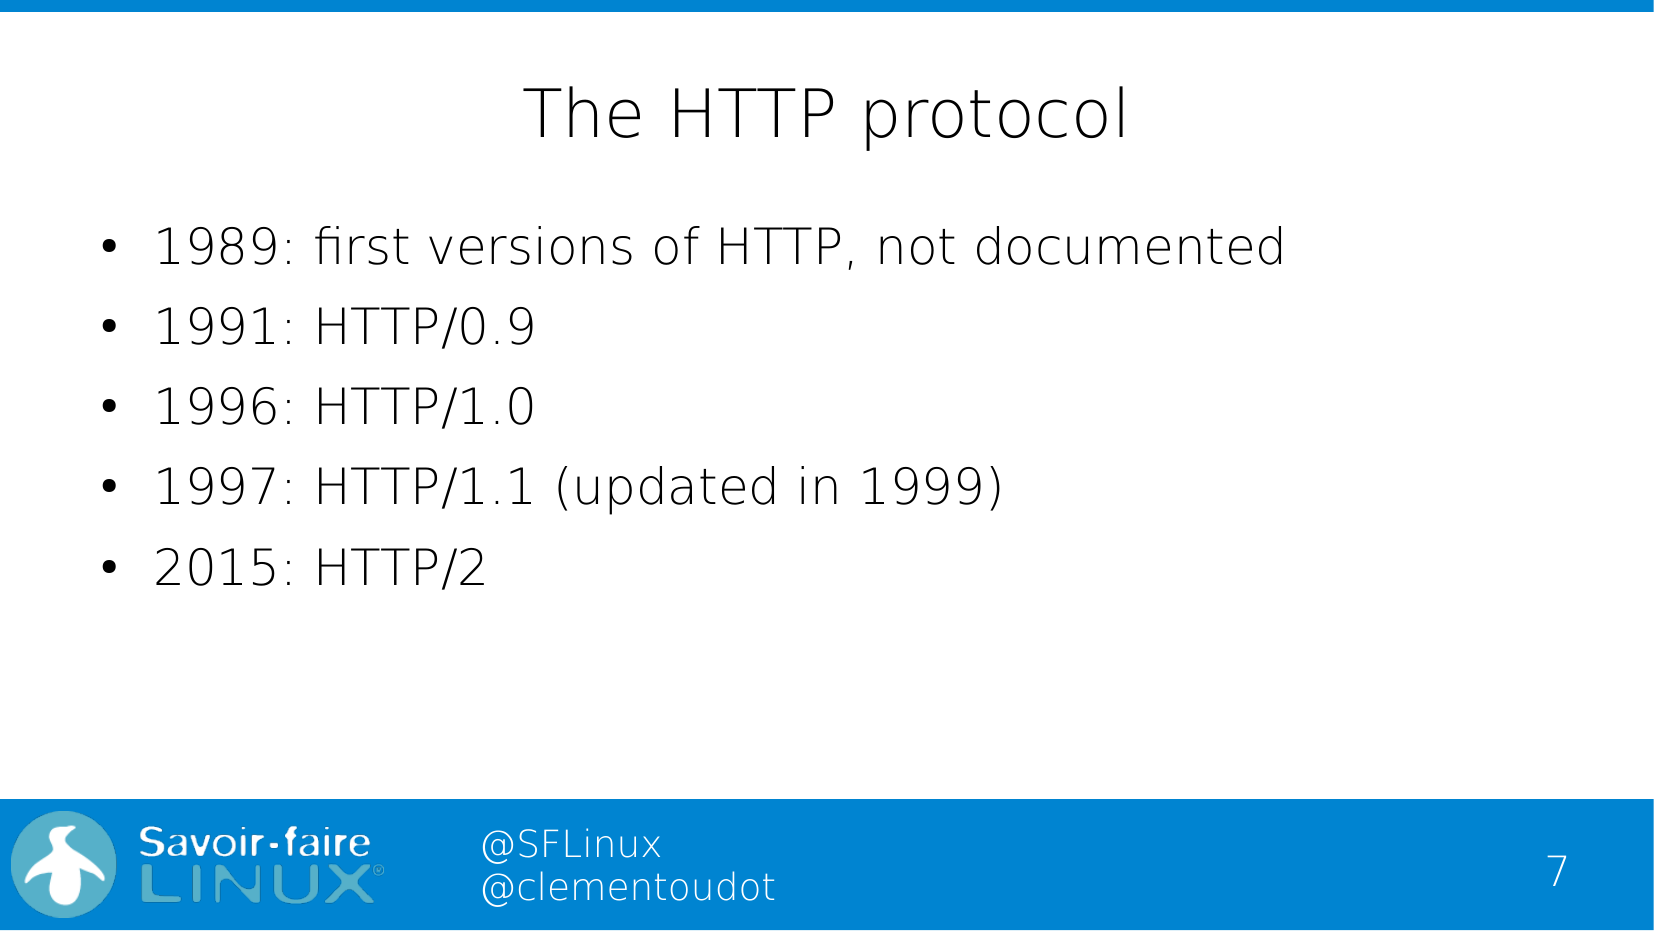

# The HTTP protocol
1989: first versions of HTTP, not documented
1991: HTTP/0.9
1996: HTTP/1.0
1997: HTTP/1.1 (updated in 1999)
2015: HTTP/2
7